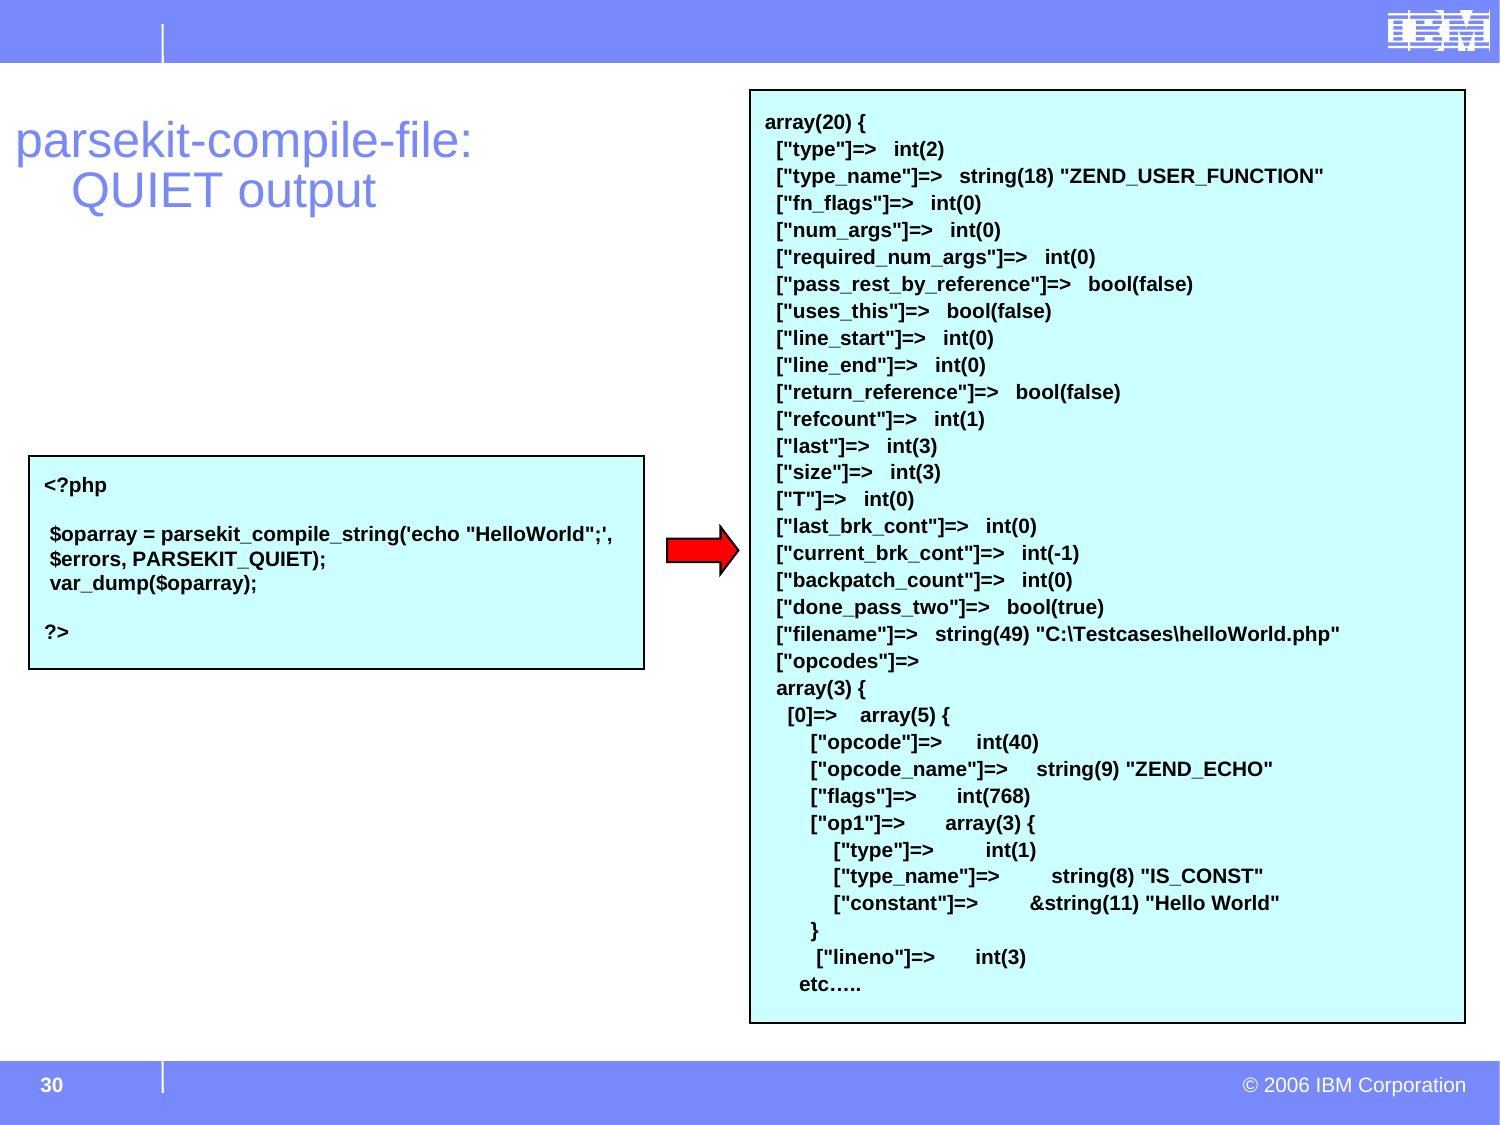

array(20) {
 ["type"]=> int(2)‏
 ["type_name"]=> string(18) "ZEND_USER_FUNCTION"
 ["fn_flags"]=> int(0)‏
 ["num_args"]=> int(0)‏
 ["required_num_args"]=> int(0)‏
 ["pass_rest_by_reference"]=> bool(false)‏
 ["uses_this"]=> bool(false)‏
 ["line_start"]=> int(0)‏
 ["line_end"]=> int(0)‏
 ["return_reference"]=> bool(false)‏
 ["refcount"]=> int(1)‏
 ["last"]=> int(3)‏
 ["size"]=> int(3)‏
 ["T"]=> int(0)‏
 ["last_brk_cont"]=> int(0)‏
 ["current_brk_cont"]=> int(-1)‏
 ["backpatch_count"]=> int(0)‏
 ["done_pass_two"]=> bool(true)‏
 ["filename"]=> string(49) "C:\Testcases\helloWorld.php"
 ["opcodes"]=>
 array(3) {
 [0]=> array(5) {
 ["opcode"]=> int(40)‏
 ["opcode_name"]=> string(9) "ZEND_ECHO"
 ["flags"]=> int(768)‏
 ["op1"]=> array(3) {
 ["type"]=> int(1)‏
 ["type_name"]=> string(8) "IS_CONST"
 ["constant"]=> &string(11) "Hello World"
 }
 ["lineno"]=> int(3)‏
 etc…..
parsekit-compile-file:
 QUIET output
<?php
 $oparray = parsekit_compile_string('echo "HelloWorld";',
 $errors, PARSEKIT_QUIET);
 var_dump($oparray);
?>
30